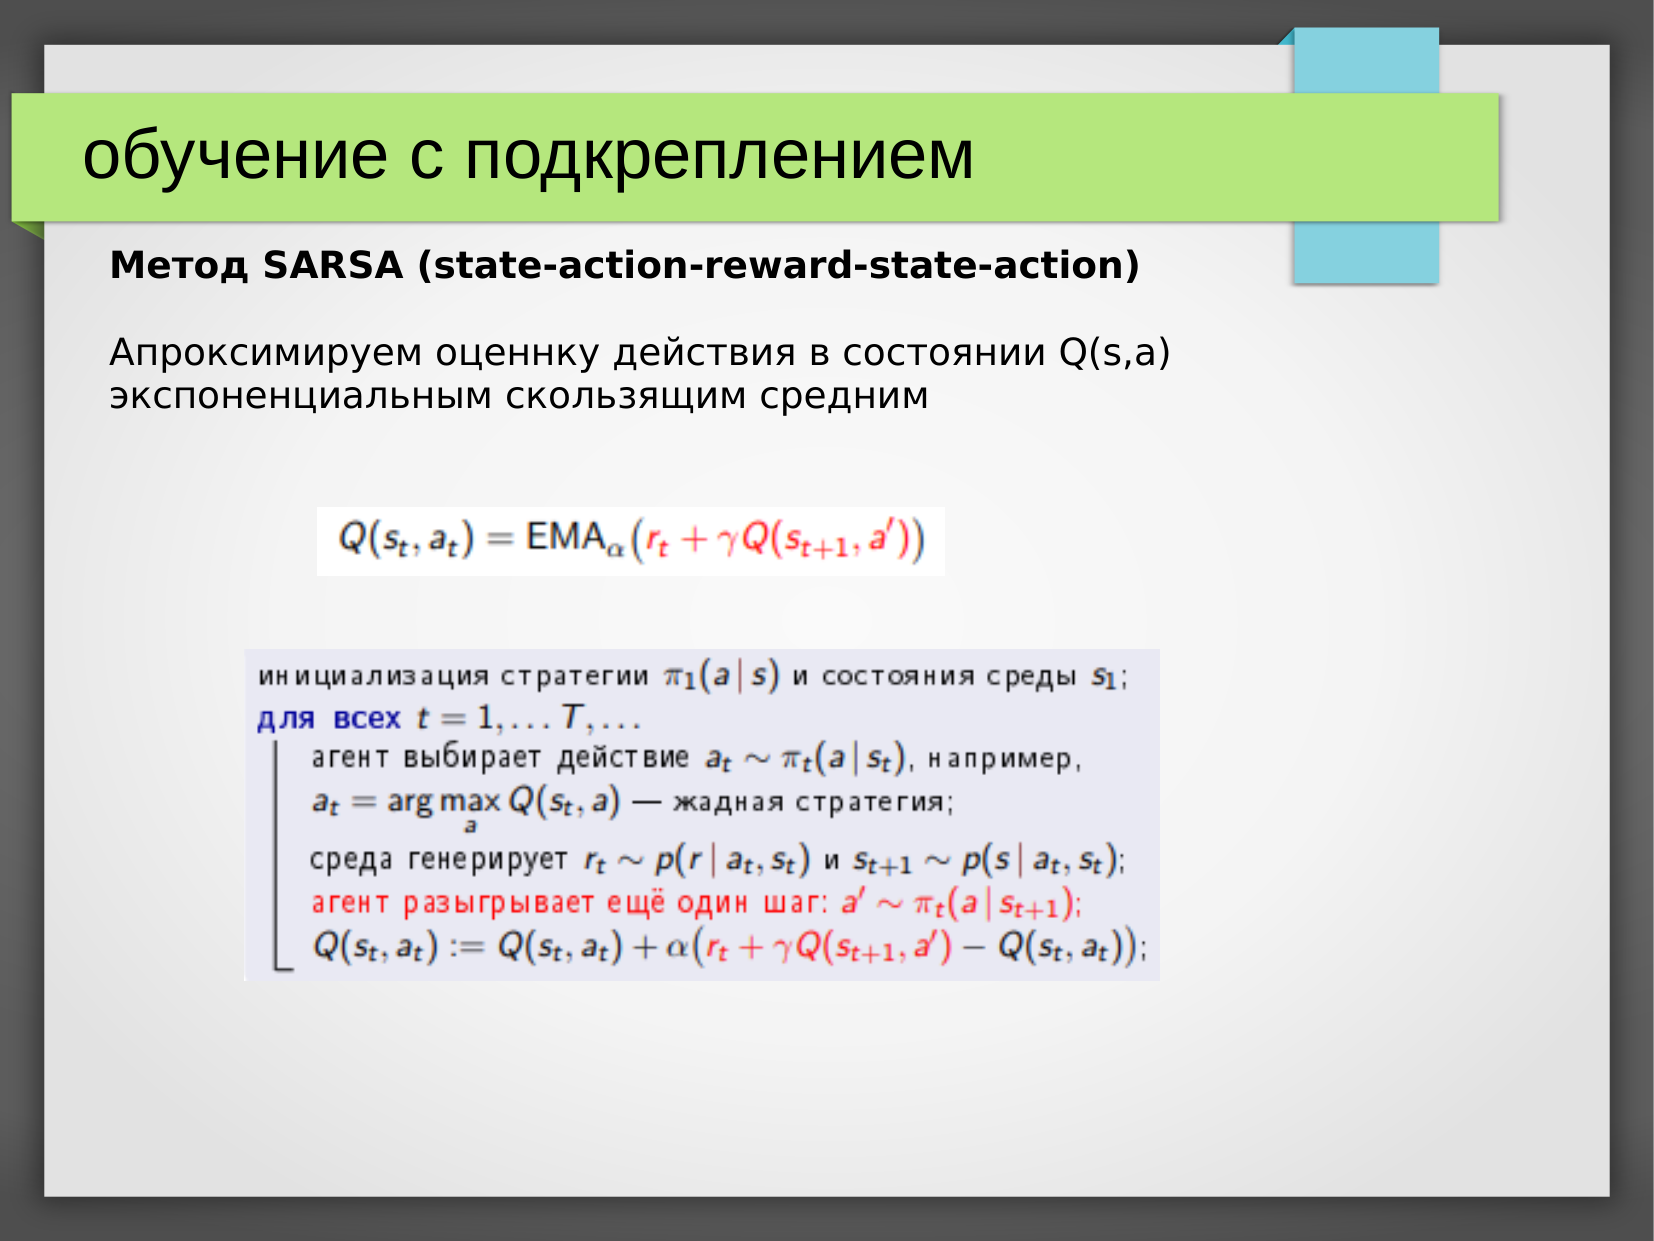

# обучение с подкреплением
Метод SARSA (state-action-reward-state-action)
Апроксимируем оценнку действия в состоянии Q(s,a) экспоненциальным скользящим средним